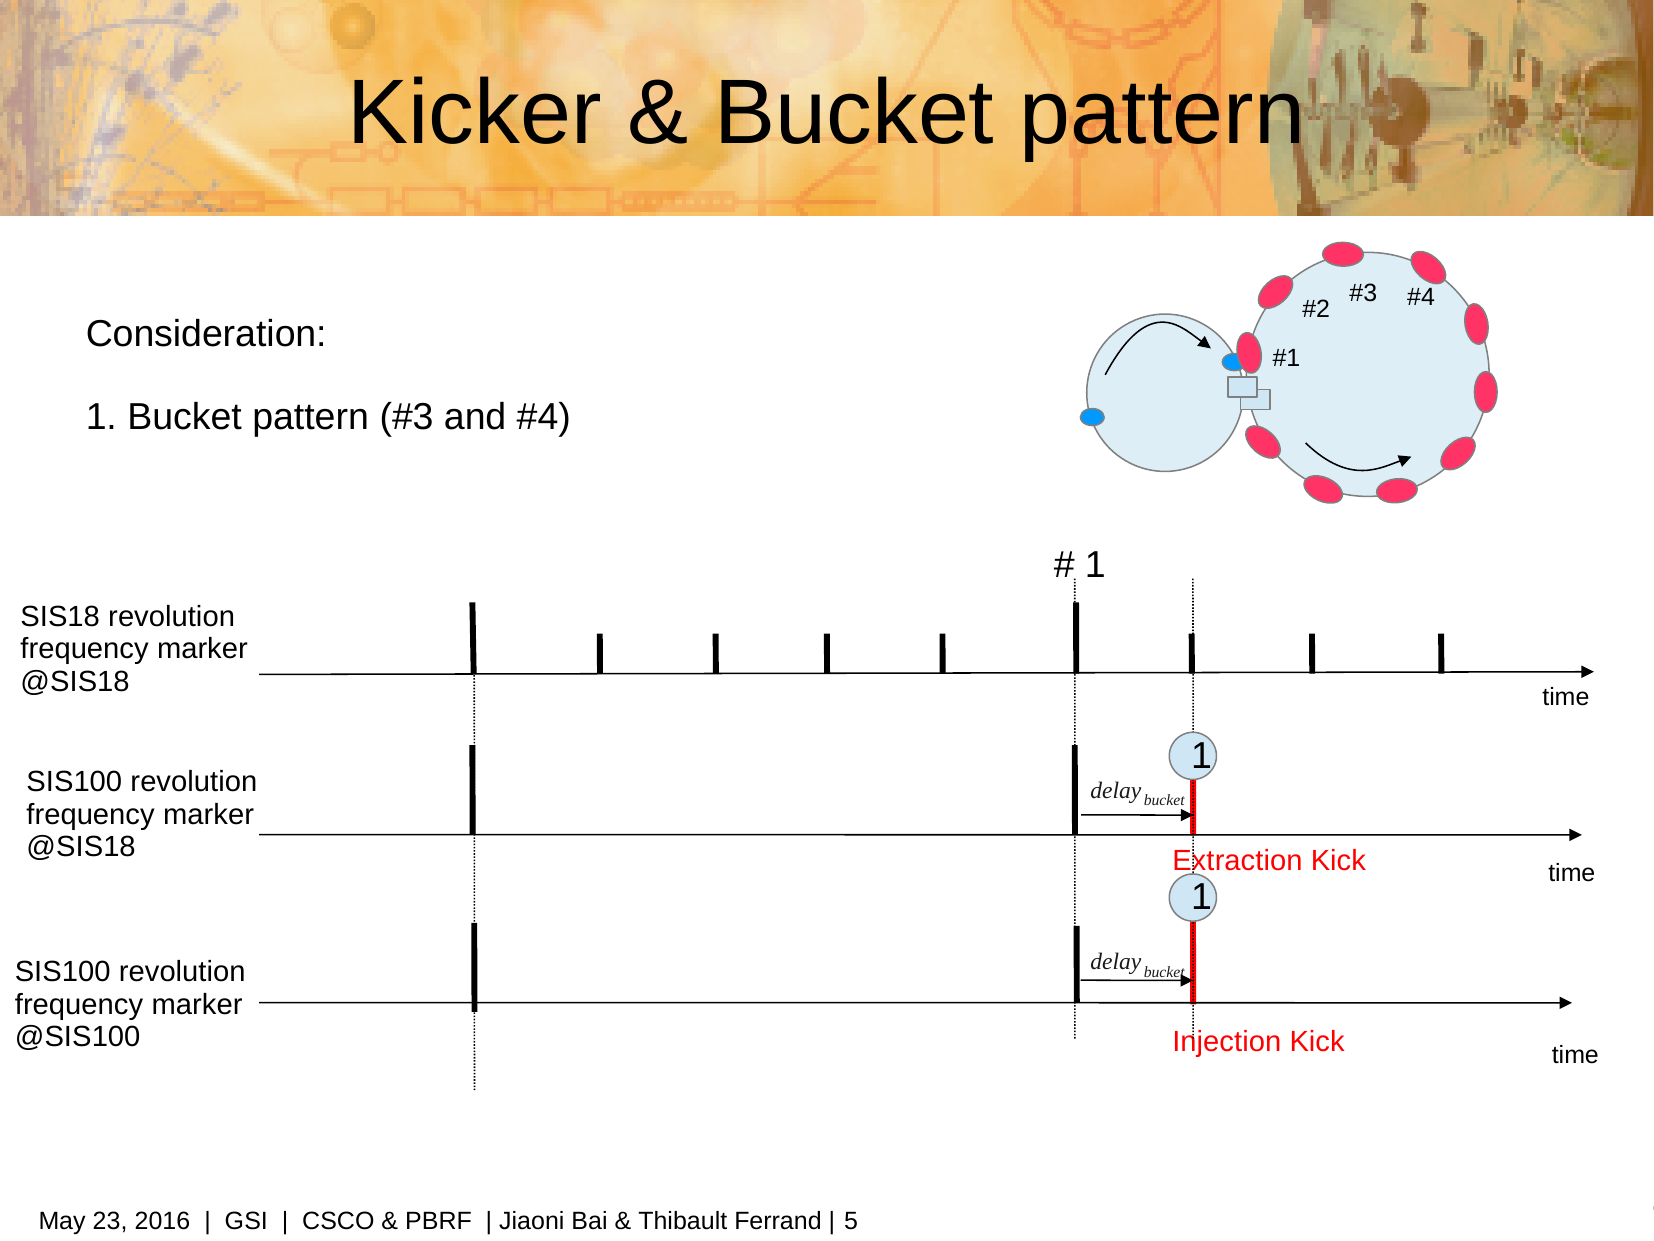

# Kicker & Bucket pattern
#3
#4
#2
Consideration:
1. Bucket pattern (#3 and #4)
#1
# 1
SIS18 revolution
frequency marker @SIS18
time
1
SIS100 revolution frequency marker @SIS18
Extraction Kick
time
1
SIS100 revolution frequency marker @SIS100
Injection Kick
time
5
May 23, 2016 | GSI | CSCO & PBRF | Jiaoni Bai & Thibault Ferrand | 2